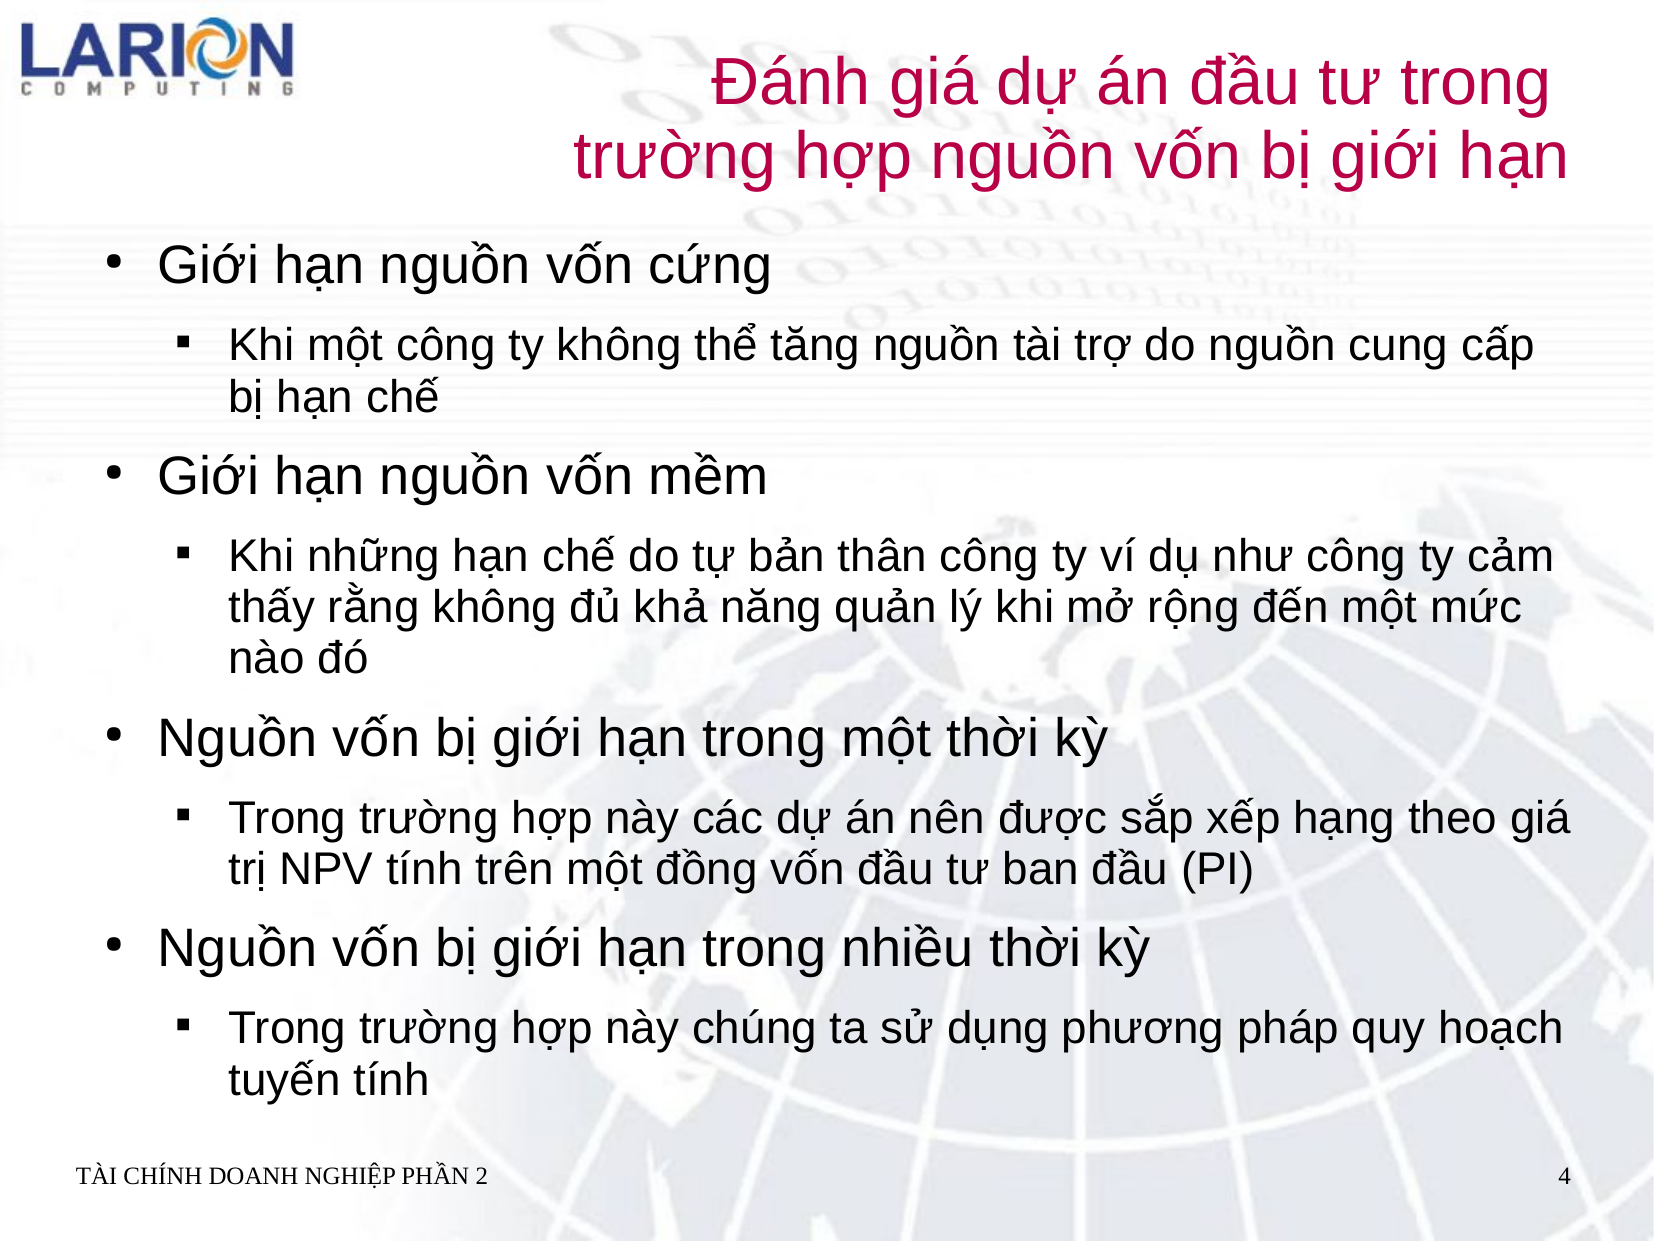

# Đánh giá dự án đầu tư trong trường hợp nguồn vốn bị giới hạn
Giới hạn nguồn vốn cứng
Khi một công ty không thể tăng nguồn tài trợ do nguồn cung cấp bị hạn chế
Giới hạn nguồn vốn mềm
Khi những hạn chế do tự bản thân công ty ví dụ như công ty cảm thấy rằng không đủ khả năng quản lý khi mở rộng đến một mức nào đó
Nguồn vốn bị giới hạn trong một thời kỳ
Trong trường hợp này các dự án nên được sắp xếp hạng theo giá trị NPV tính trên một đồng vốn đầu tư ban đầu (PI)
Nguồn vốn bị giới hạn trong nhiều thời kỳ
Trong trường hợp này chúng ta sử dụng phương pháp quy hoạch tuyến tính
TÀI CHÍNH DOANH NGHIỆP PHẦN 2
4